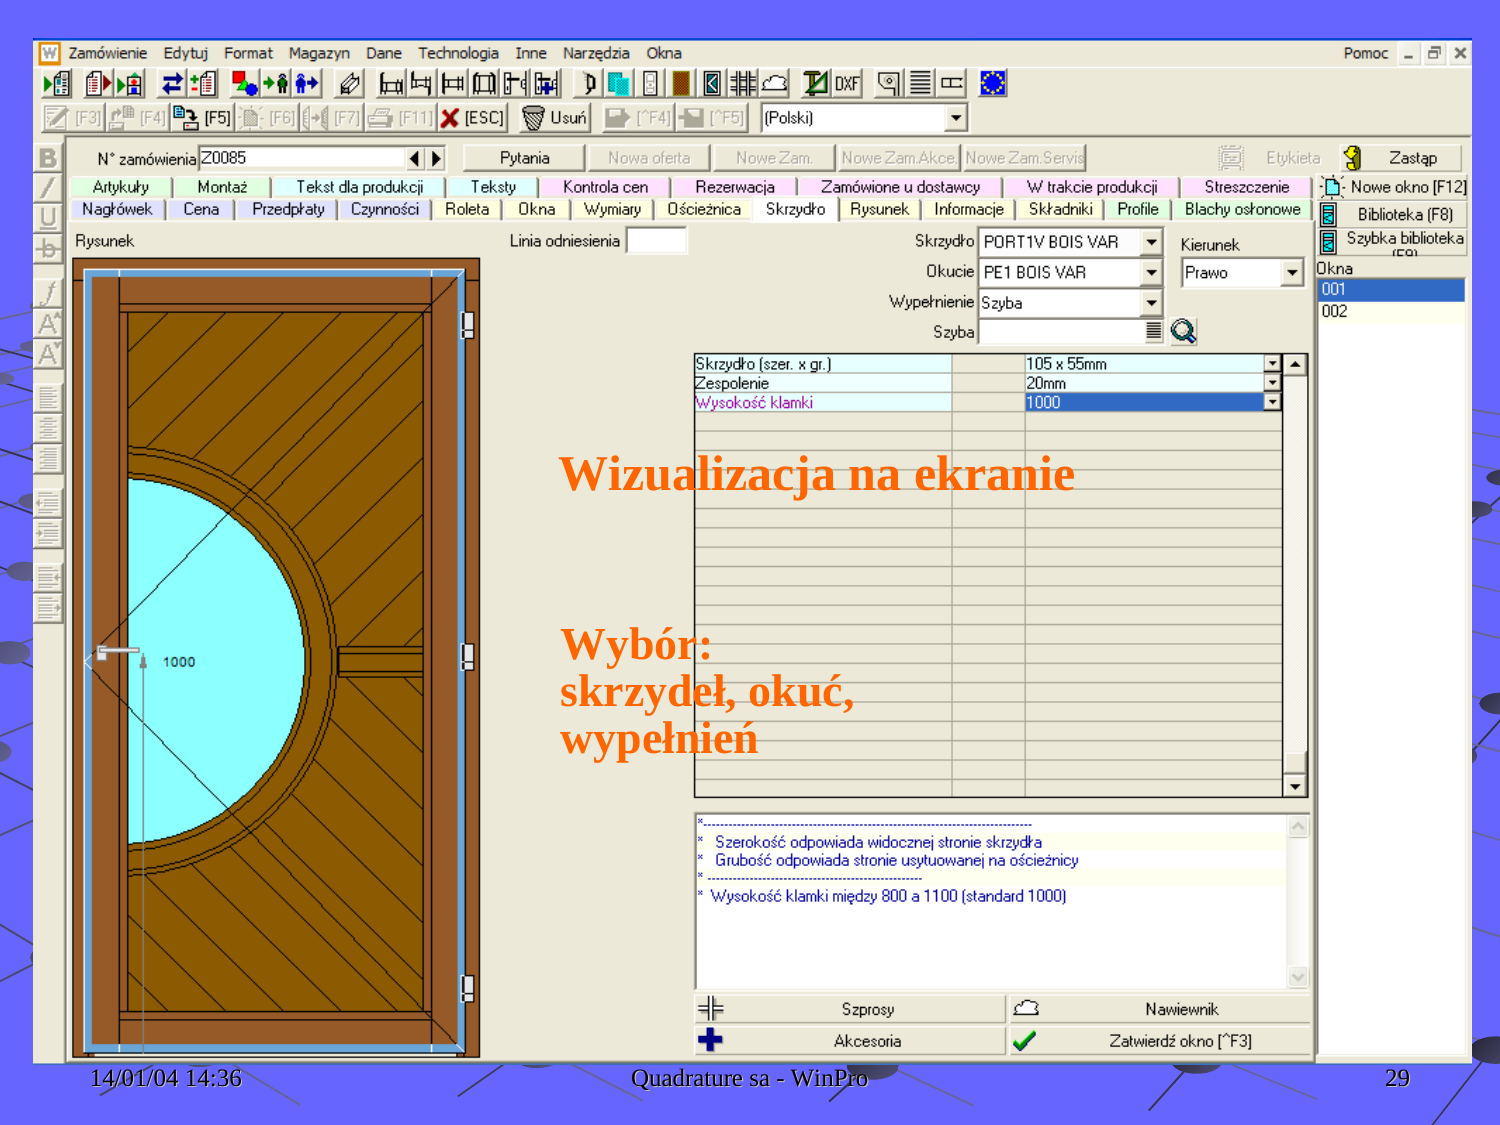

Wizualizacja na ekranie
Wybór: skrzydeł, okuć, wypełnień